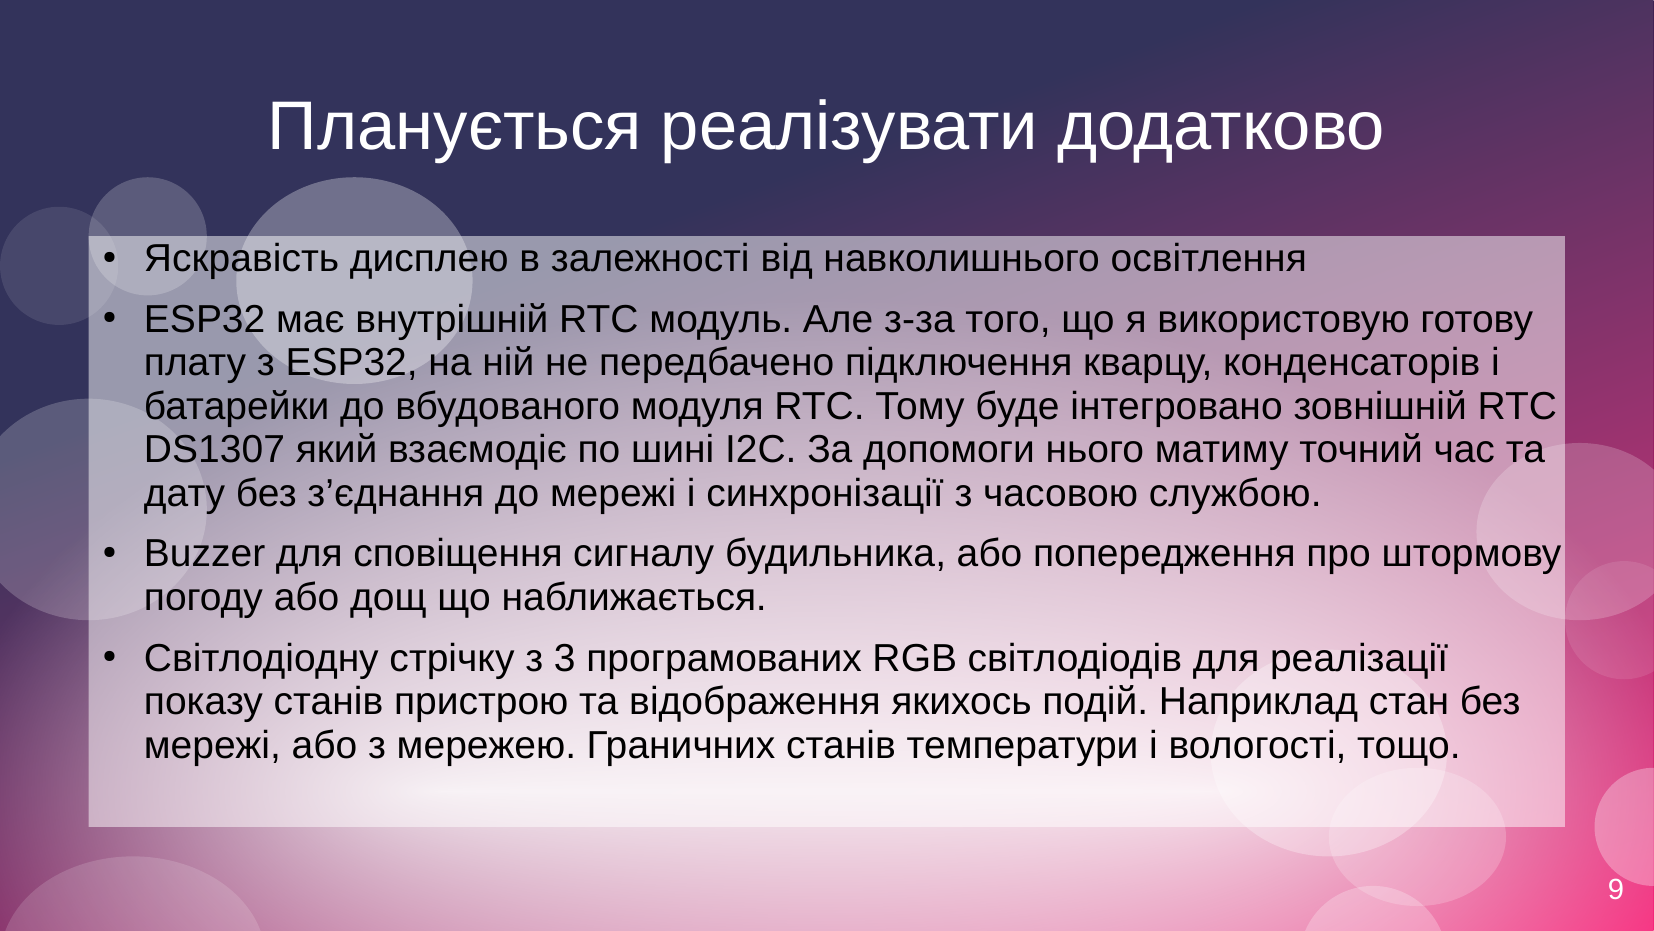

# Планується реалізувати додатково
Яскравість дисплею в залежності від навколишнього освітлення
ESP32 має внутрішній RTC модуль. Але з-за того, що я використовую готову плату з ESP32, на ній не передбачено підключення кварцу, конденсаторів і батарейки до вбудованого модуля RTC. Тому буде інтегровано зовнішній RTC DS1307 який взаємодіє по шині I2C. За допомоги нього матиму точний час та дату без з’єднання до мережі і синхронізації з часовою службою.
Buzzer для сповіщення сигналу будильника, або попередження про штормову погоду або дощ що наближається.
Світлодіодну стрічку з 3 програмованих RGB світлодіодів для реалізації показу станів пристрою та відображення якихось подій. Наприклад стан без мережі, або з мережею. Граничних станів температури і вологості, тощо.